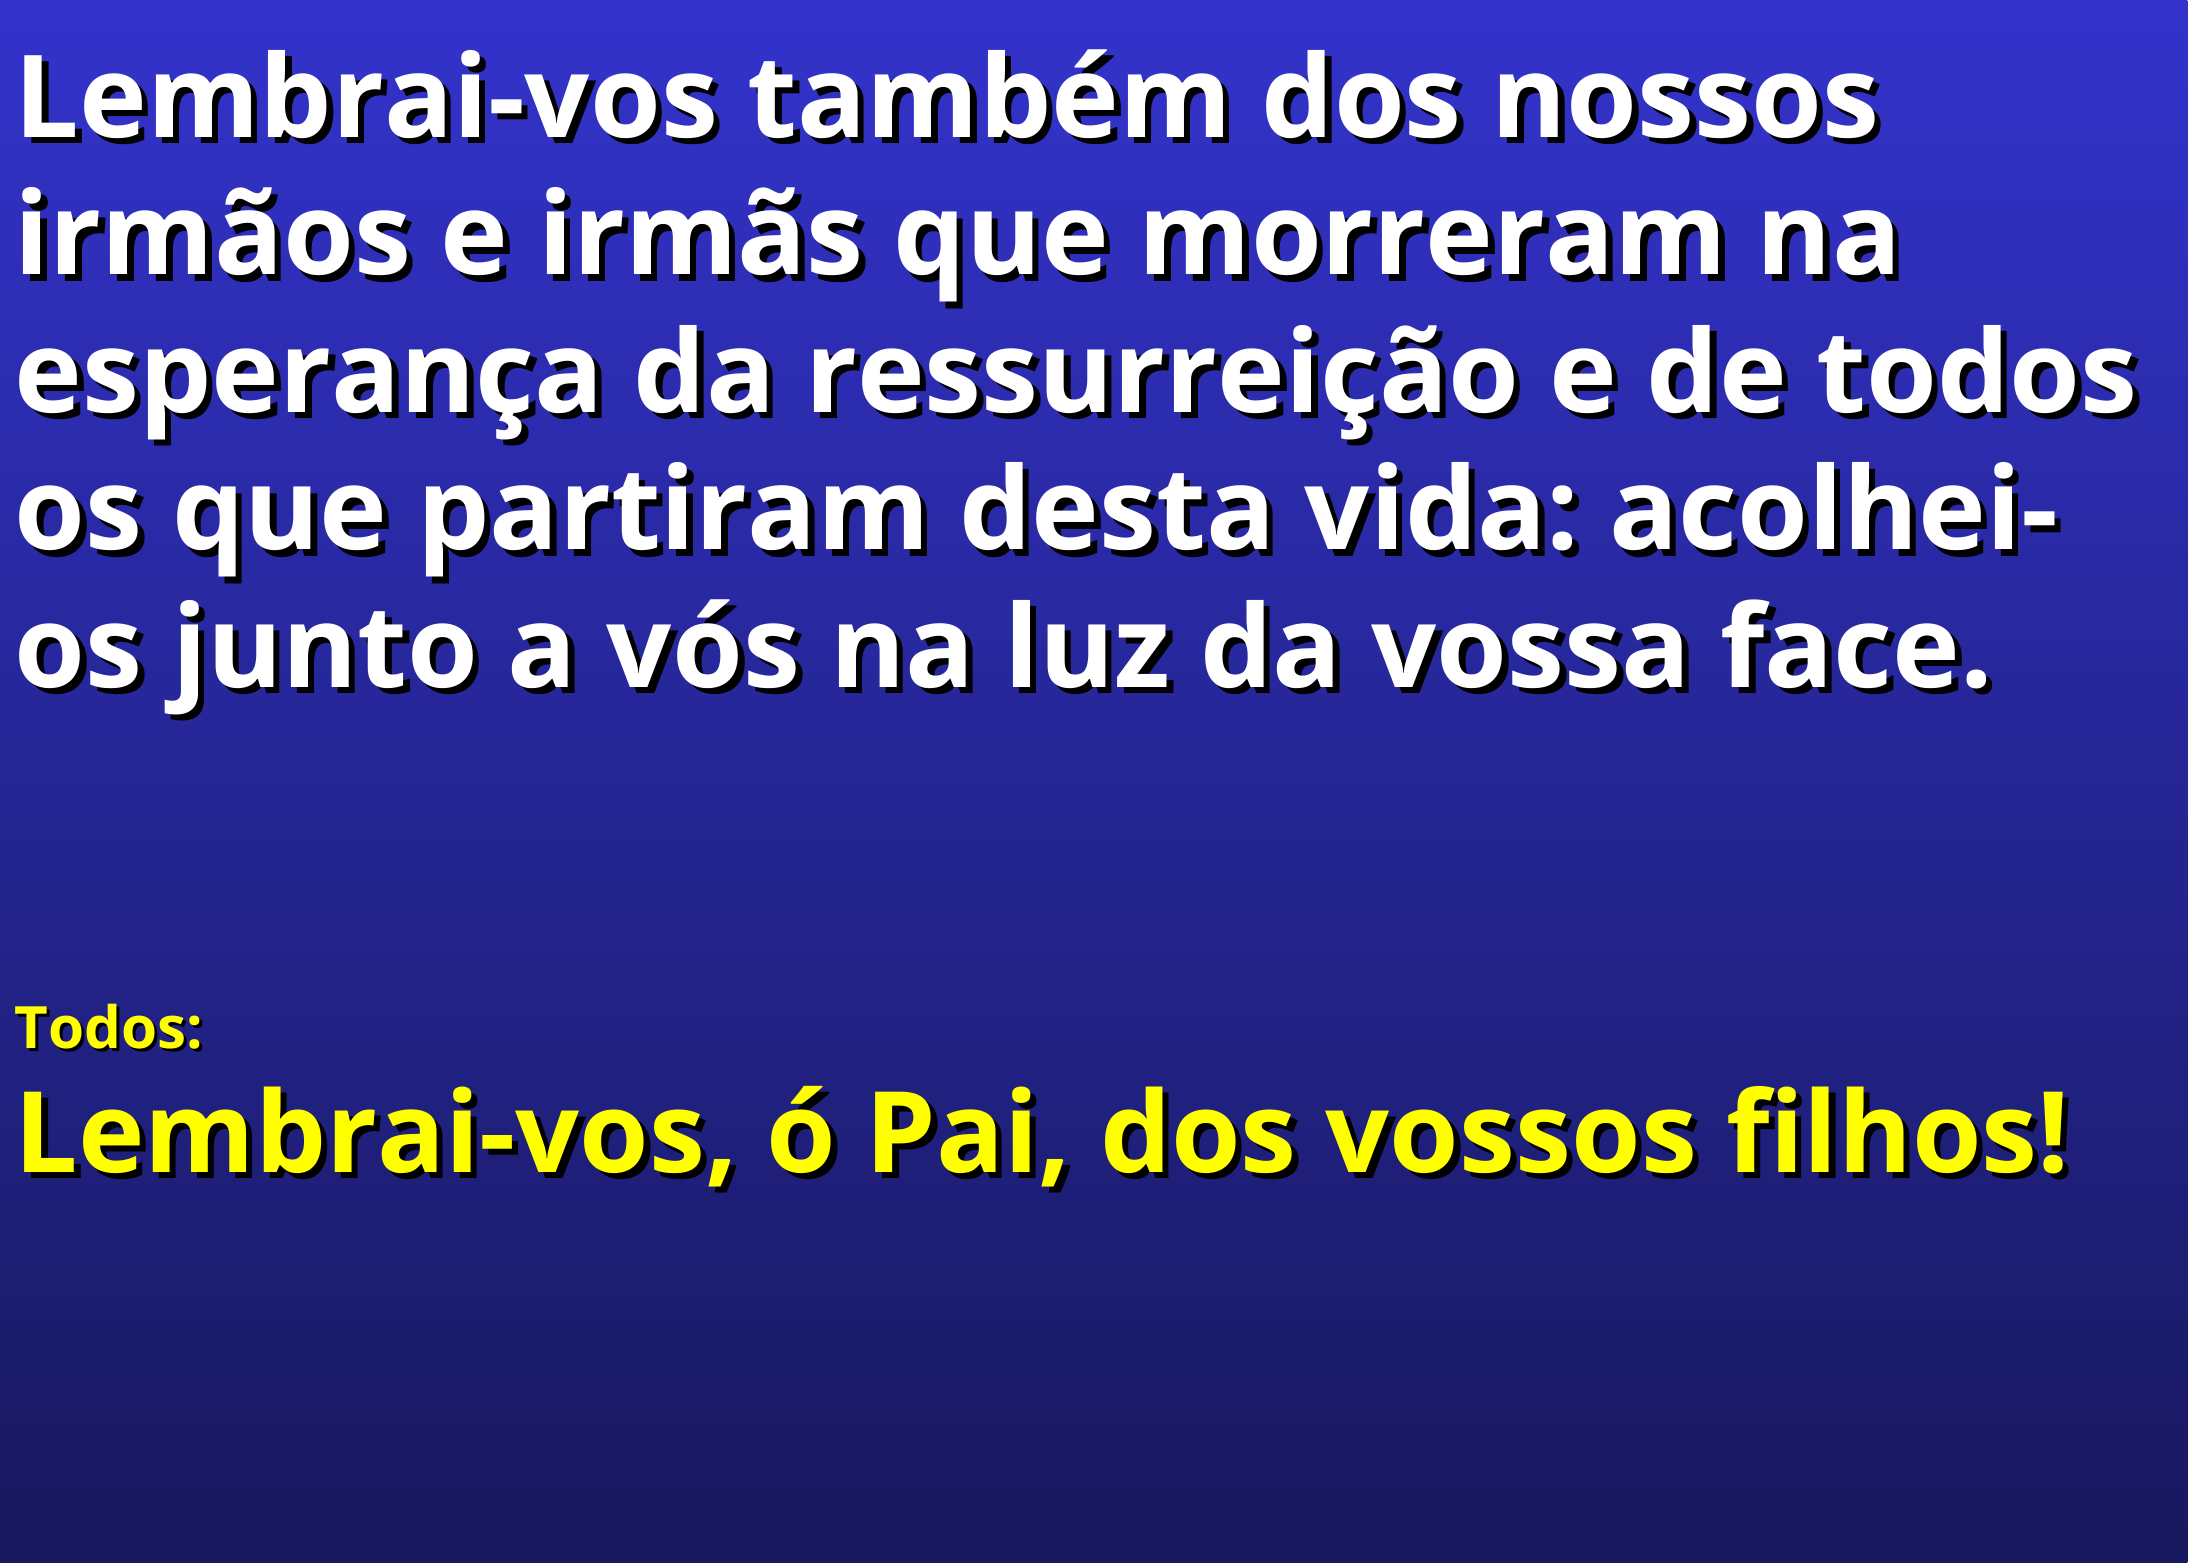

Lembrai-vos também dos nossos irmãos e irmãs que morreram na esperança da ressurreição e de todos os que partiram desta vida: acolhei-os junto a vós na luz da vossa face.
Todos:
Lembrai-vos, ó Pai, dos vossos filhos!